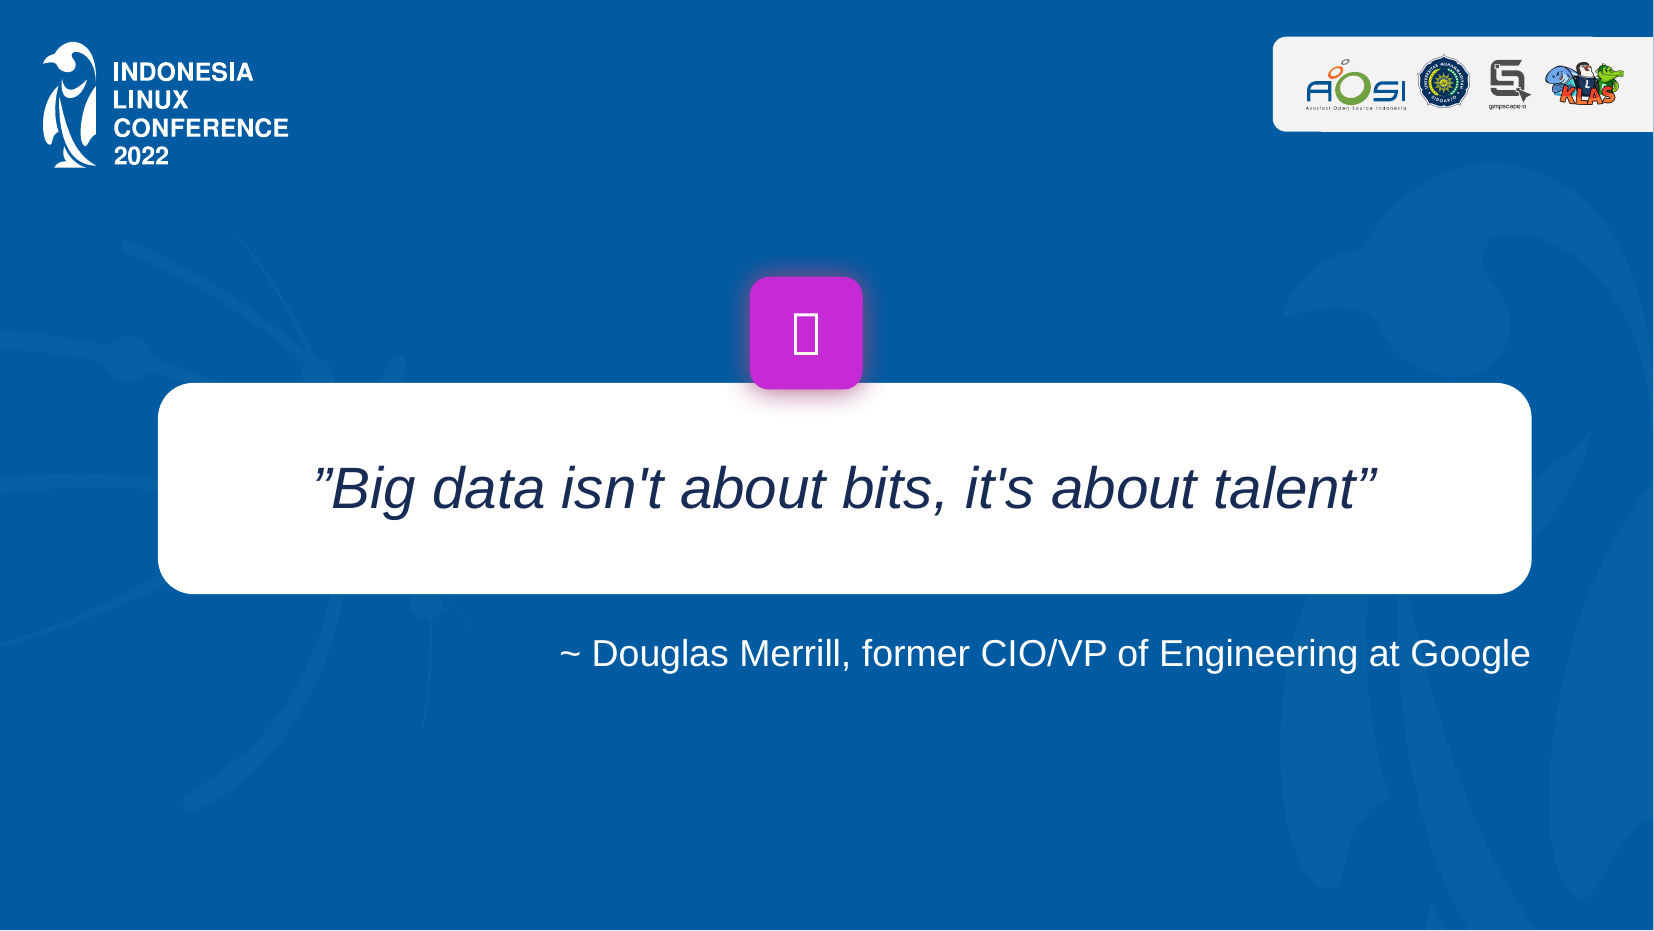

📜
”Big data isn't about bits, it's about talent”
# ~ Douglas Merrill, former CIO/VP of Engineering at Google